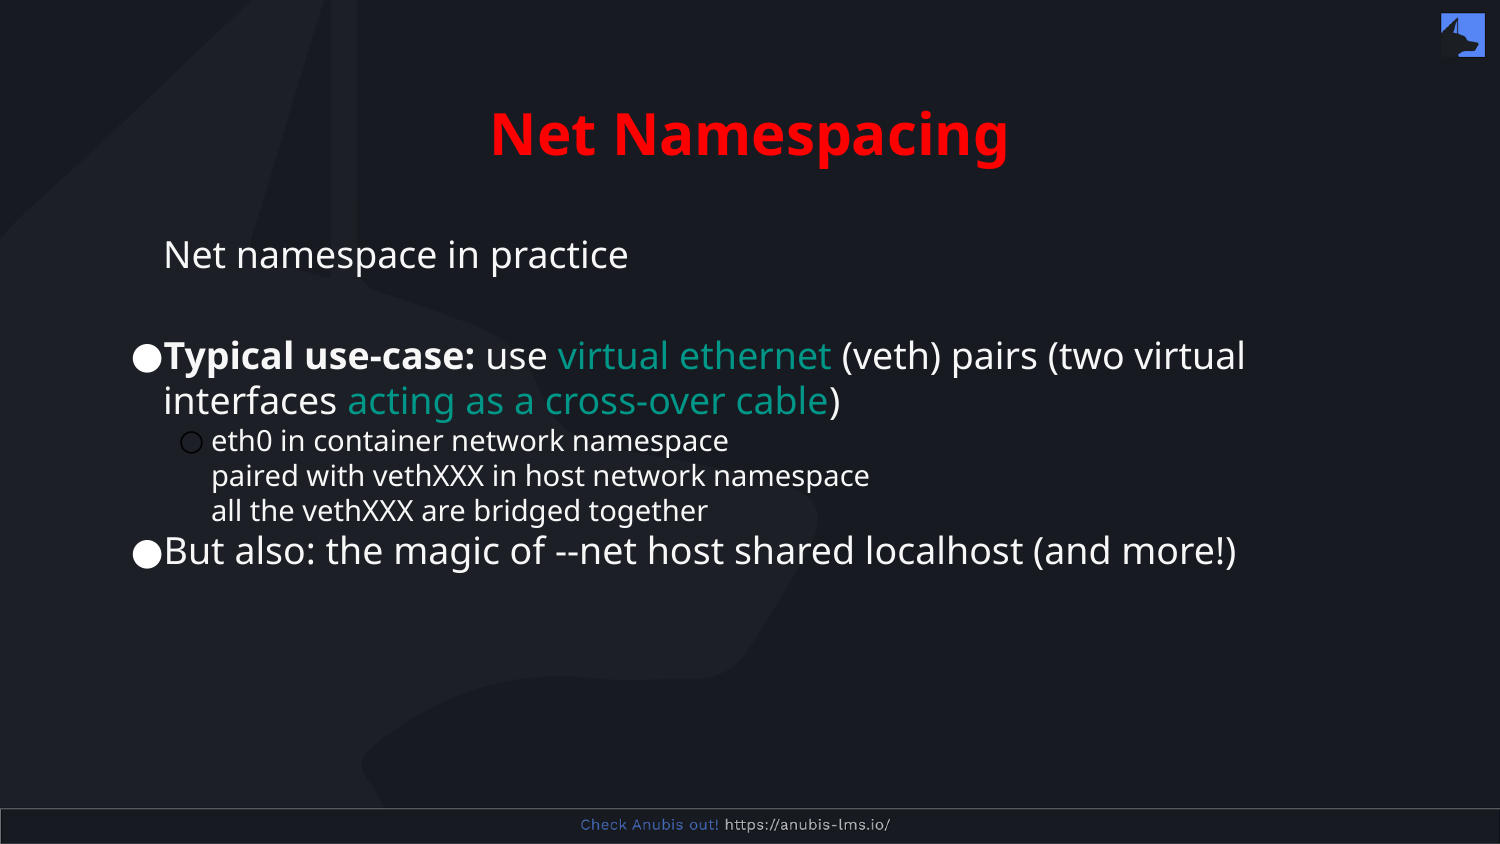

# Net Namespacing
Net namespace in practice
Typical use-case: use virtual ethernet (veth) pairs (two virtual interfaces acting as a cross-over cable)
eth0 in container network namespace
paired with vethXXX in host network namespace
all the vethXXX are bridged together
But also: the magic of --net host shared localhost (and more!)